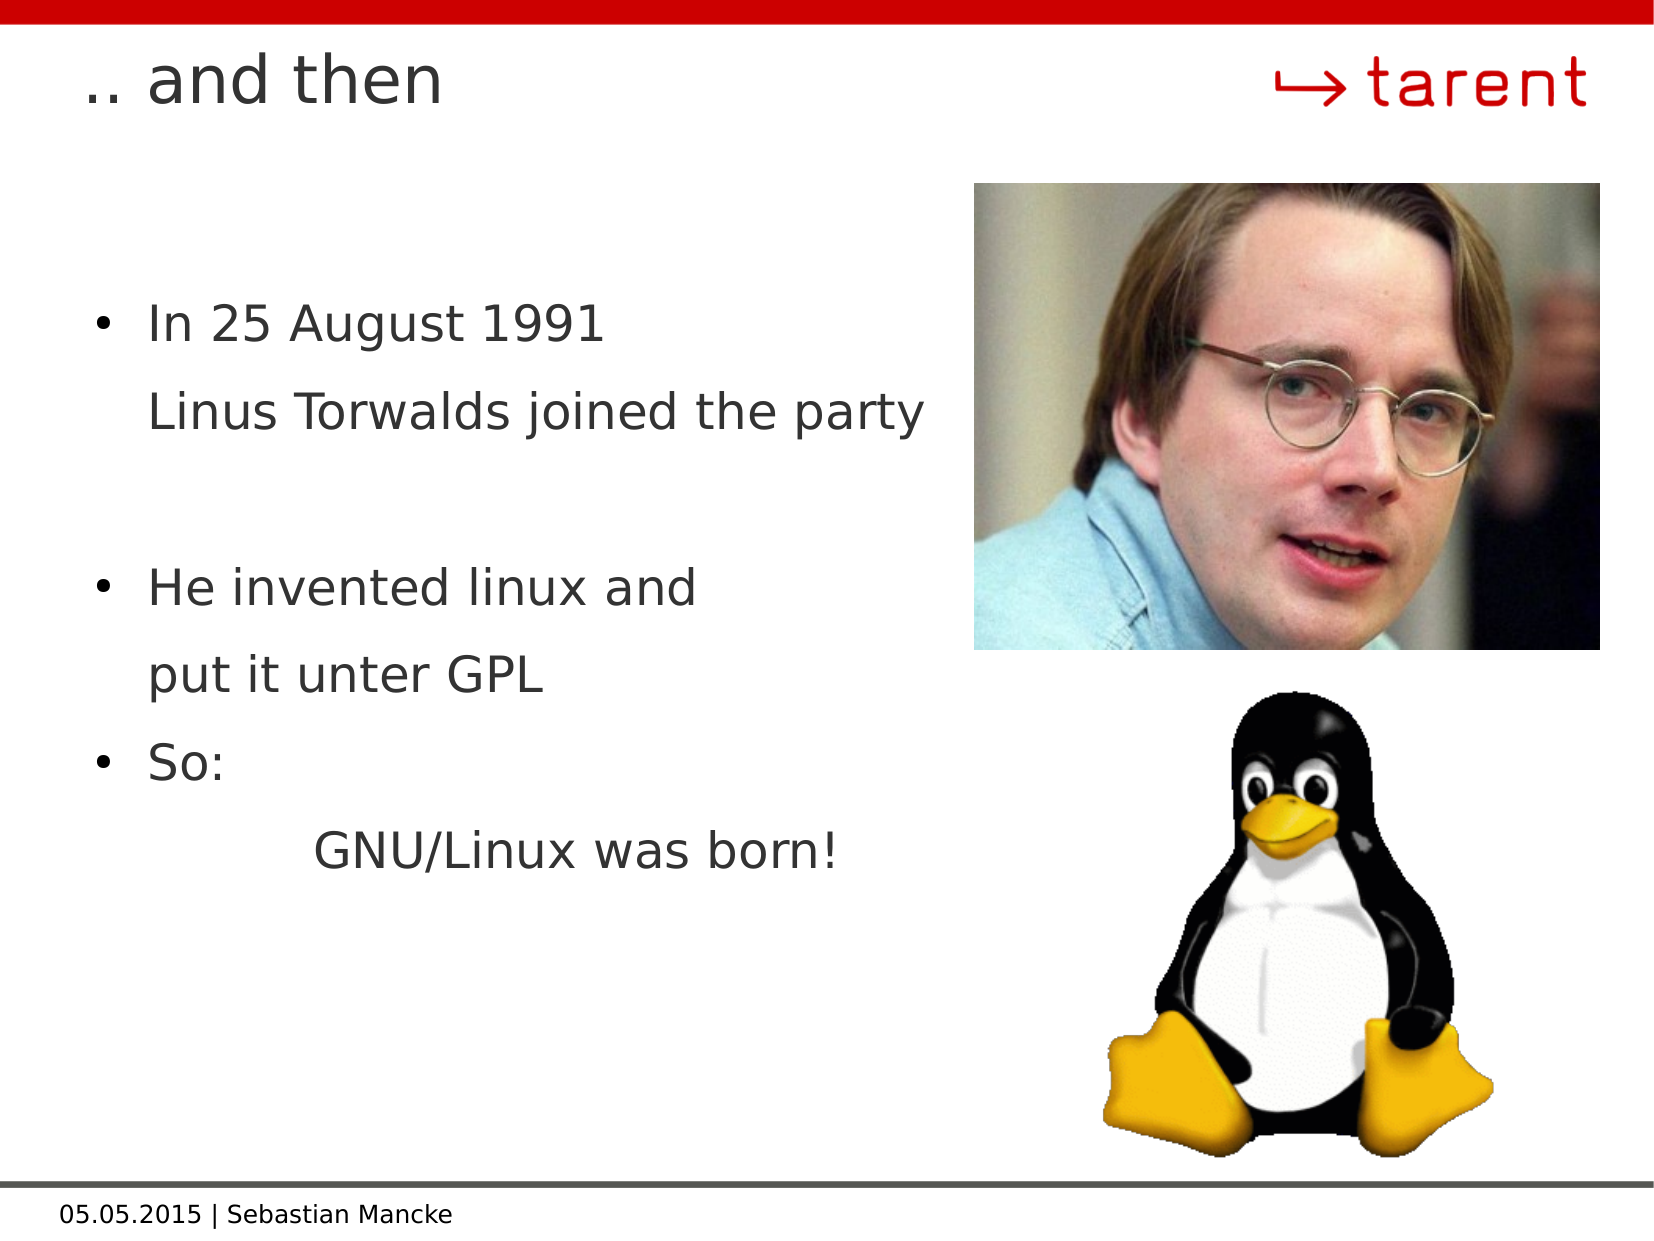

# .. and then
In 25 August 1991
Linus Torwalds joined the party
He invented linux and
put it unter GPL
So:
GNU/Linux was born!